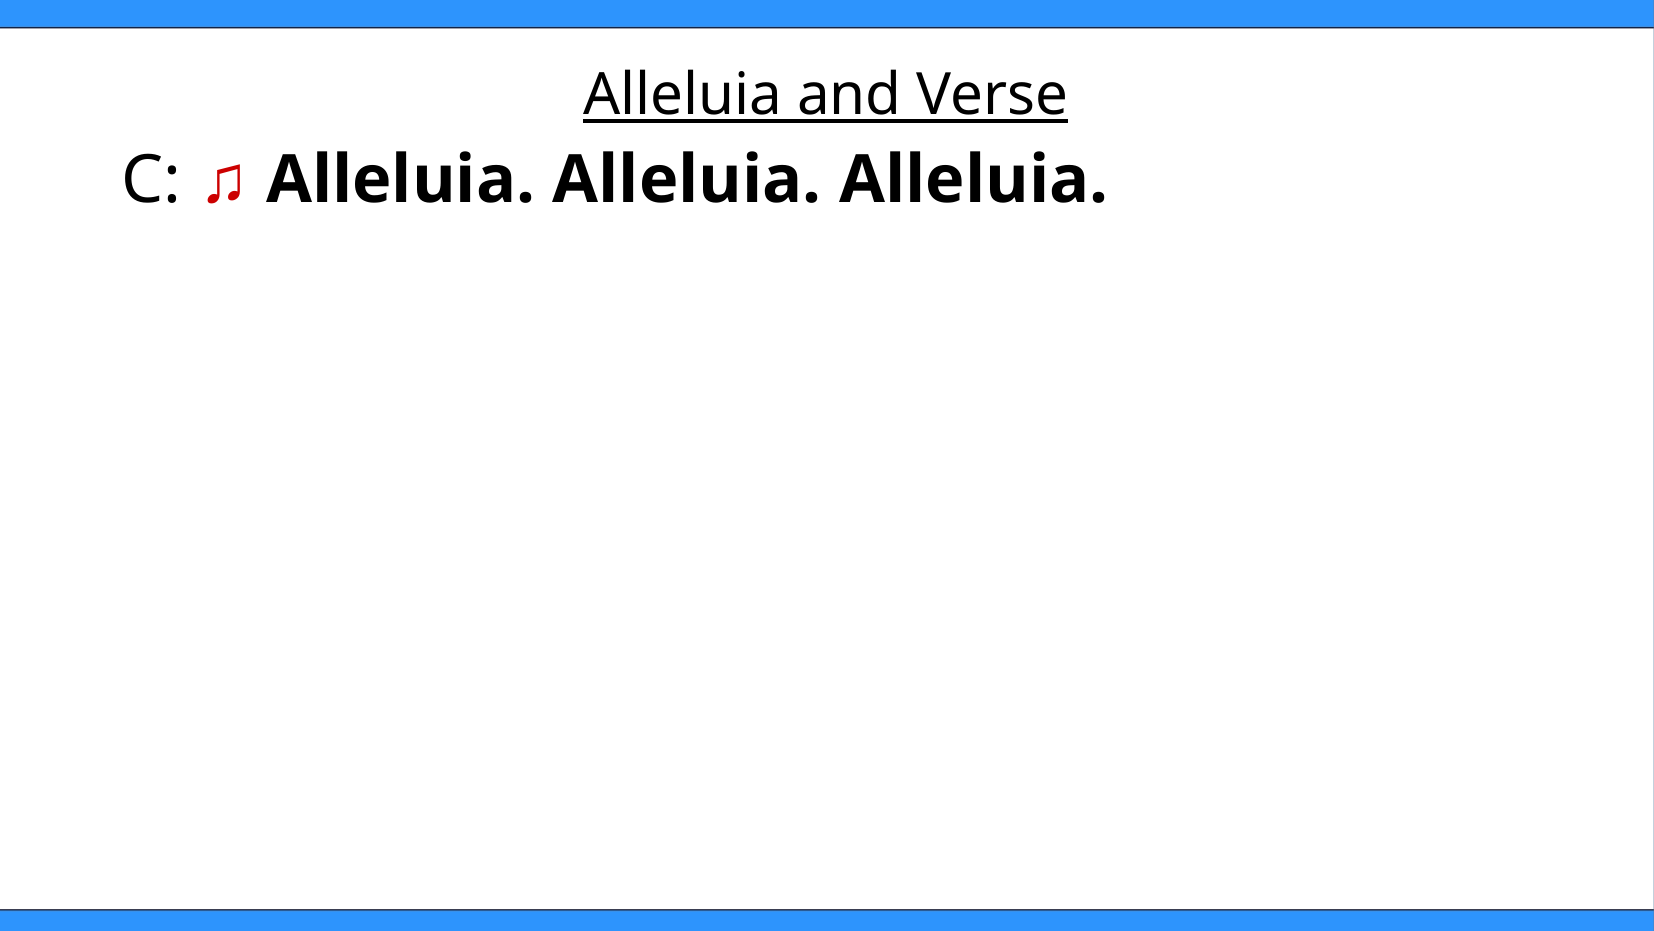

Alleluia and Verse
C: ♫ Alleluia. Alleluia. Alleluia.